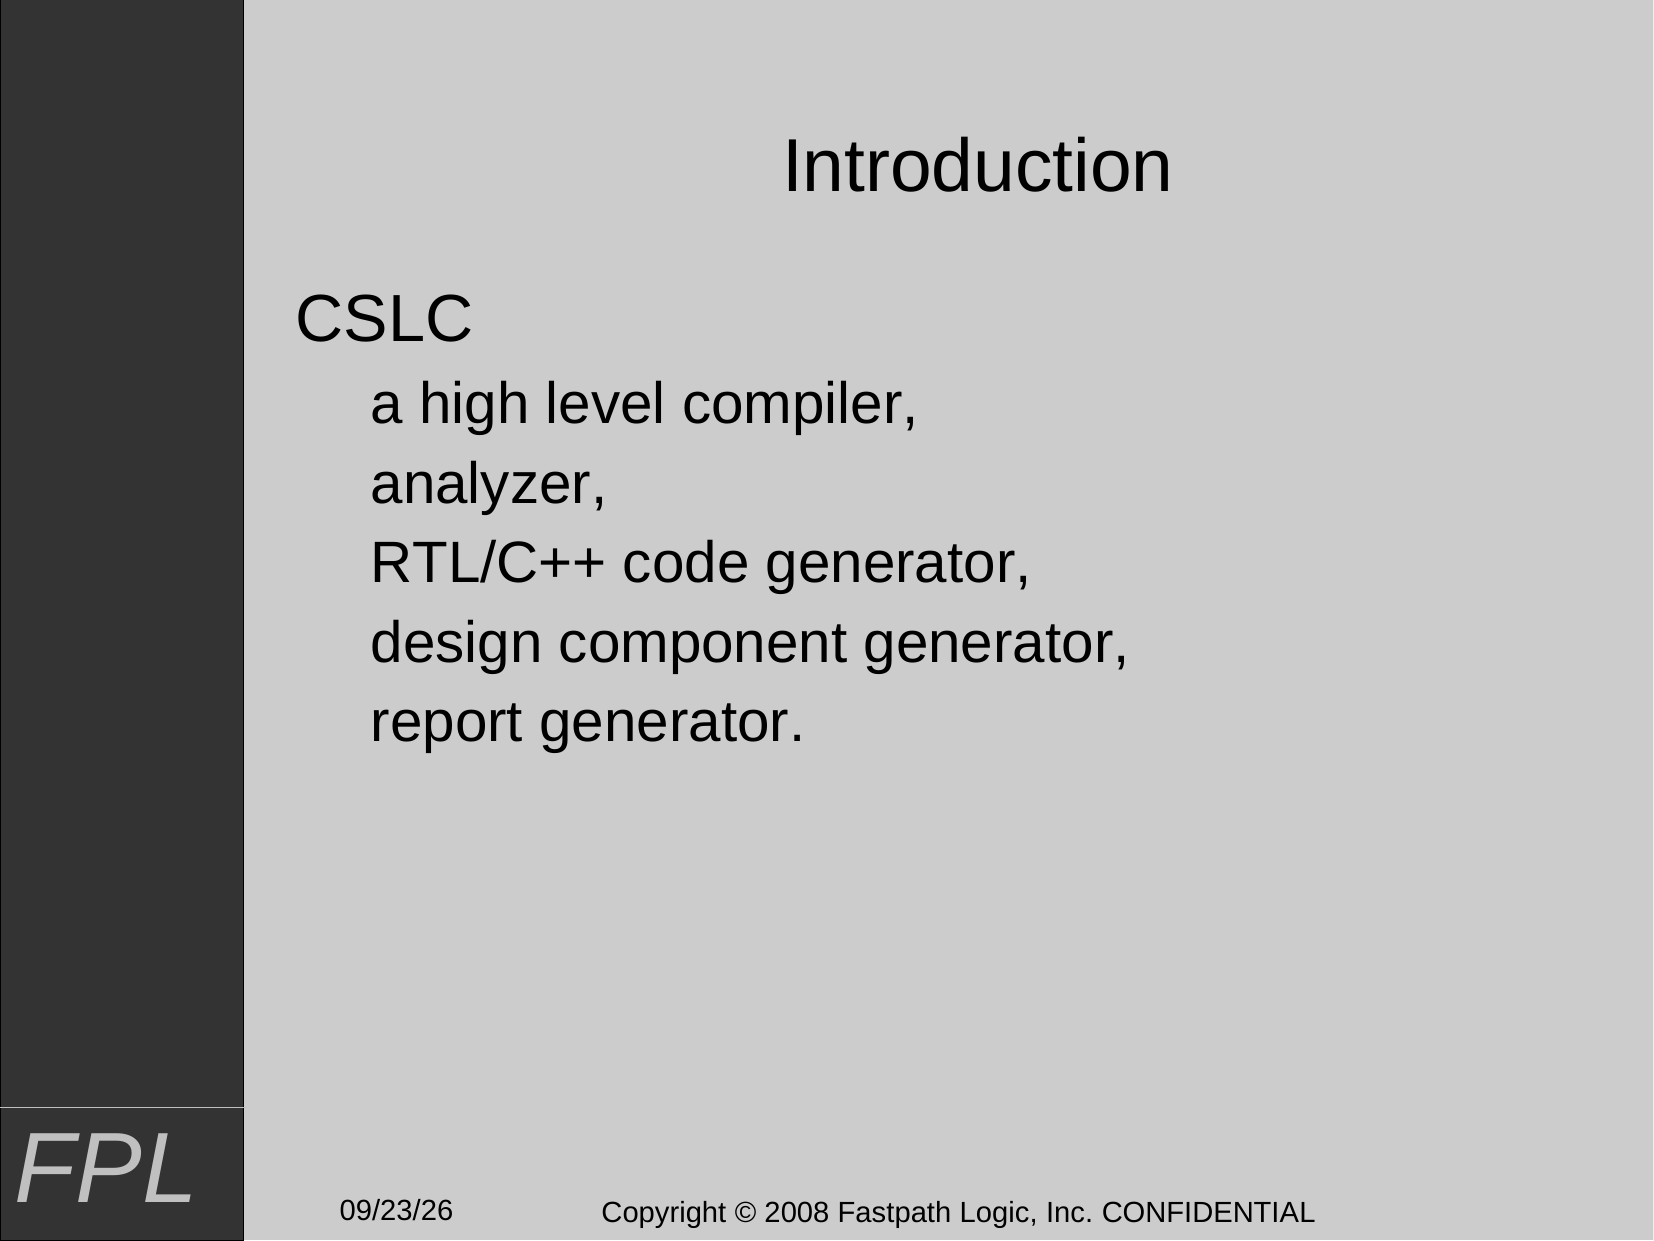

# Introduction
CSLC
a high level compiler,
analyzer,
RTL/C++ code generator,
design component generator,
report generator.
Copyright Fastpath Logic Inc. @2007